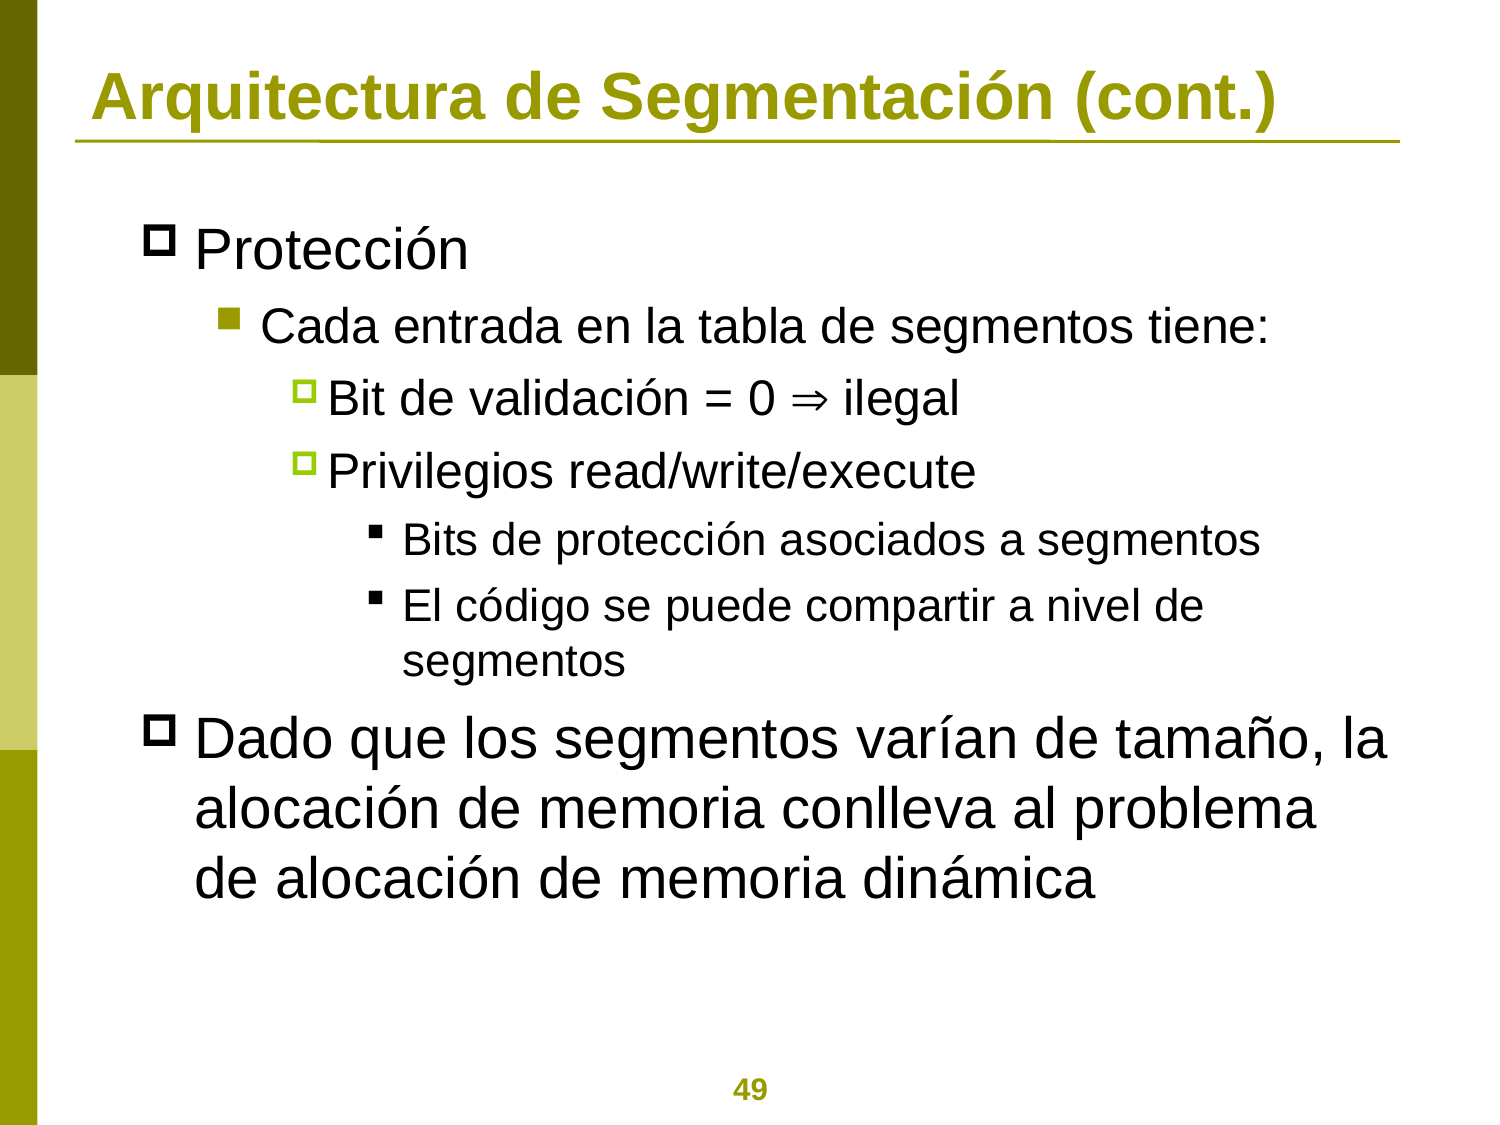

Arquitectura de Segmentación (cont.)
Protección
Cada entrada en la tabla de segmentos tiene:
Bit de validación = 0  ilegal
Privilegios read/write/execute
Bits de protección asociados a segmentos
El código se puede compartir a nivel de segmentos
Dado que los segmentos varían de tamaño, la alocación de memoria conlleva al problema de alocación de memoria dinámica